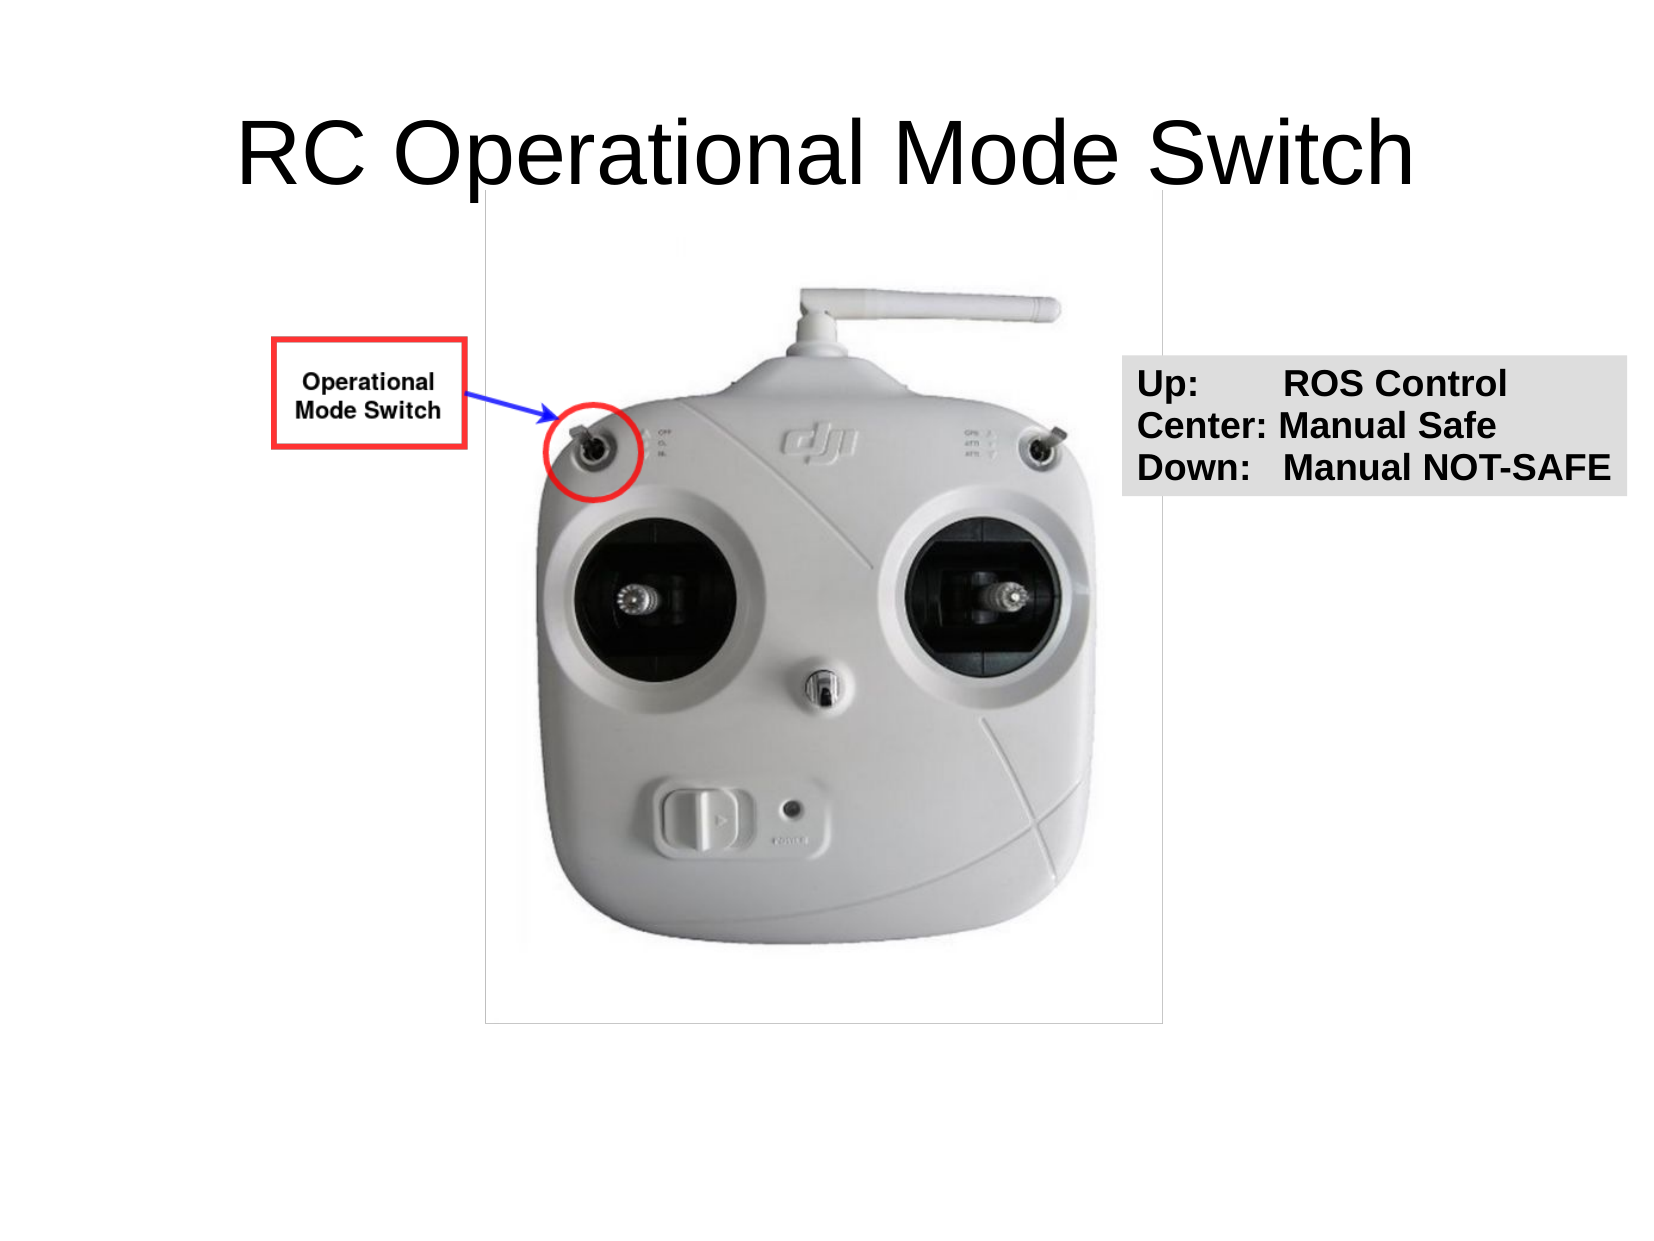

# RC Operational Mode Switch
Up: ROS Control
Center: Manual Safe
Down: Manual NOT-SAFE